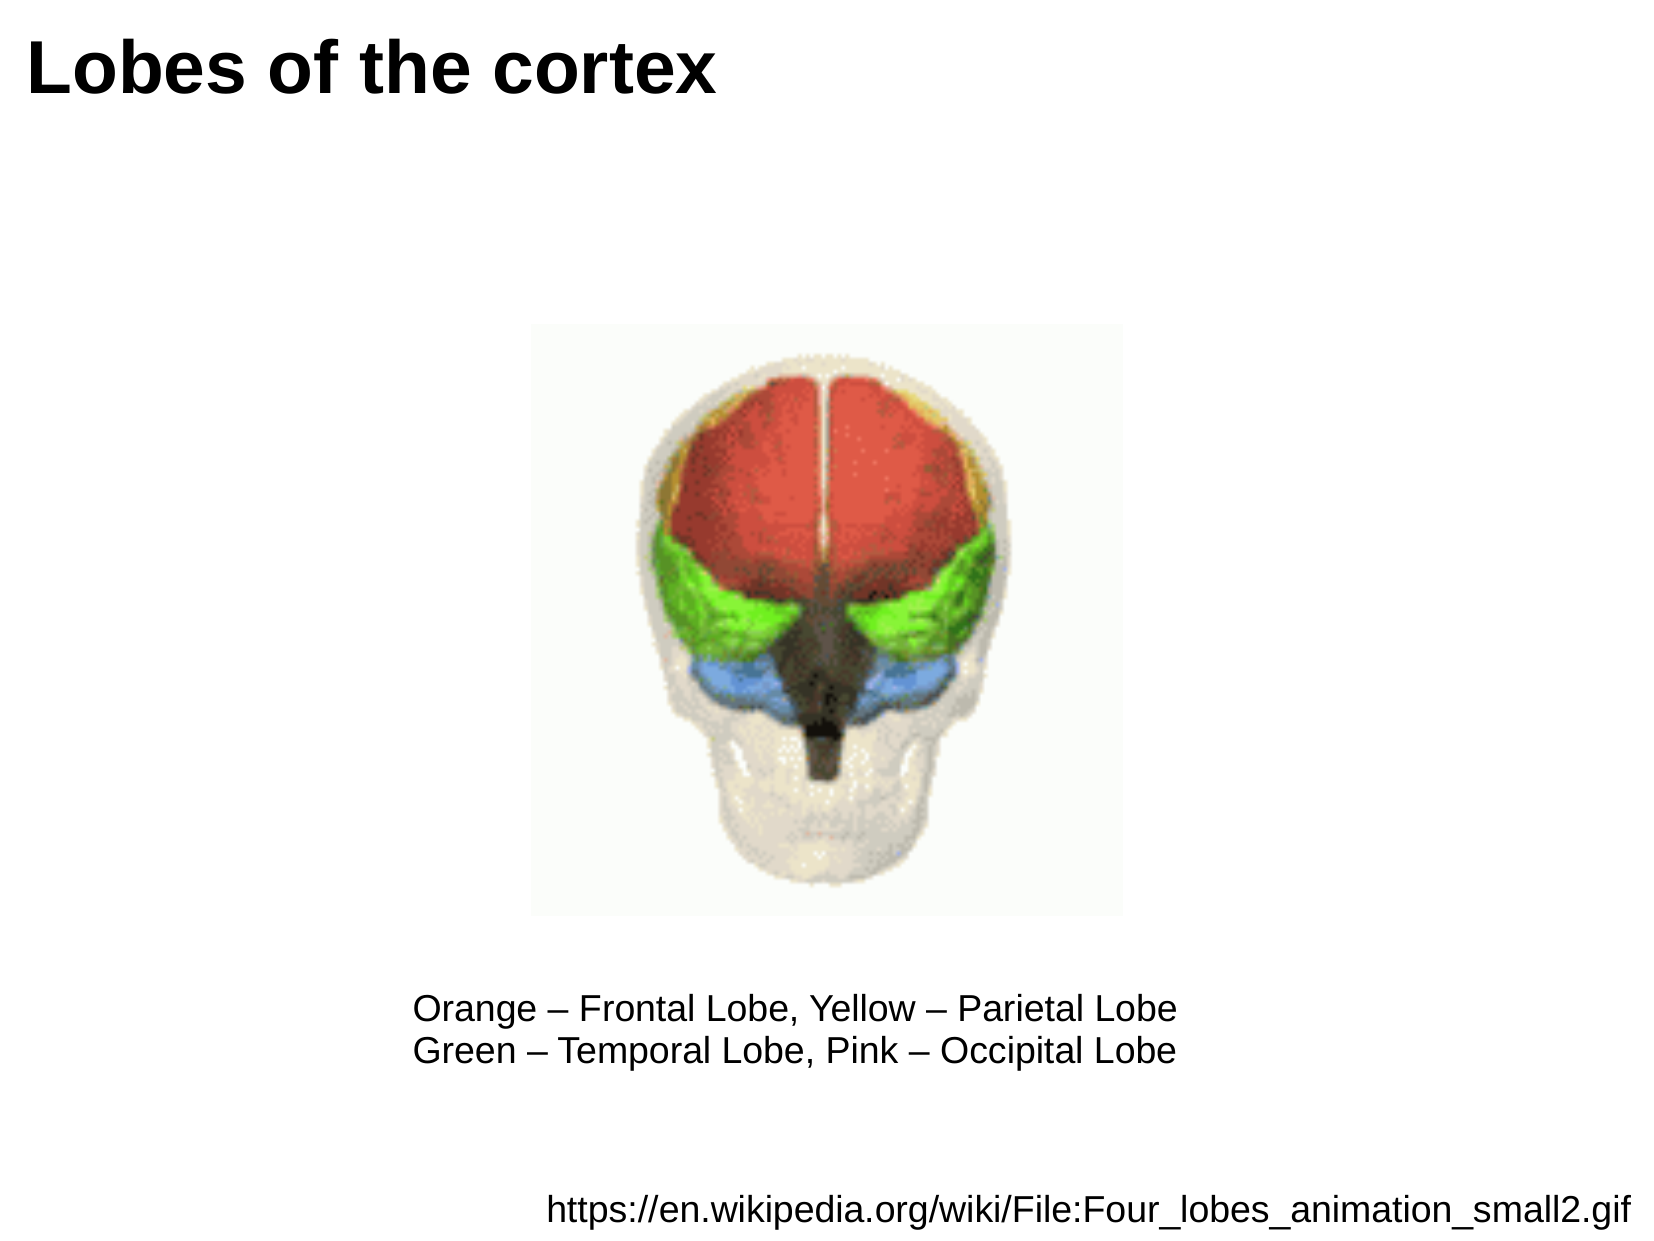

Lobes of the cortex
#
Orange – Frontal Lobe, Yellow – Parietal Lobe
Green – Temporal Lobe, Pink – Occipital Lobe
https://en.wikipedia.org/wiki/File:Four_lobes_animation_small2.gif